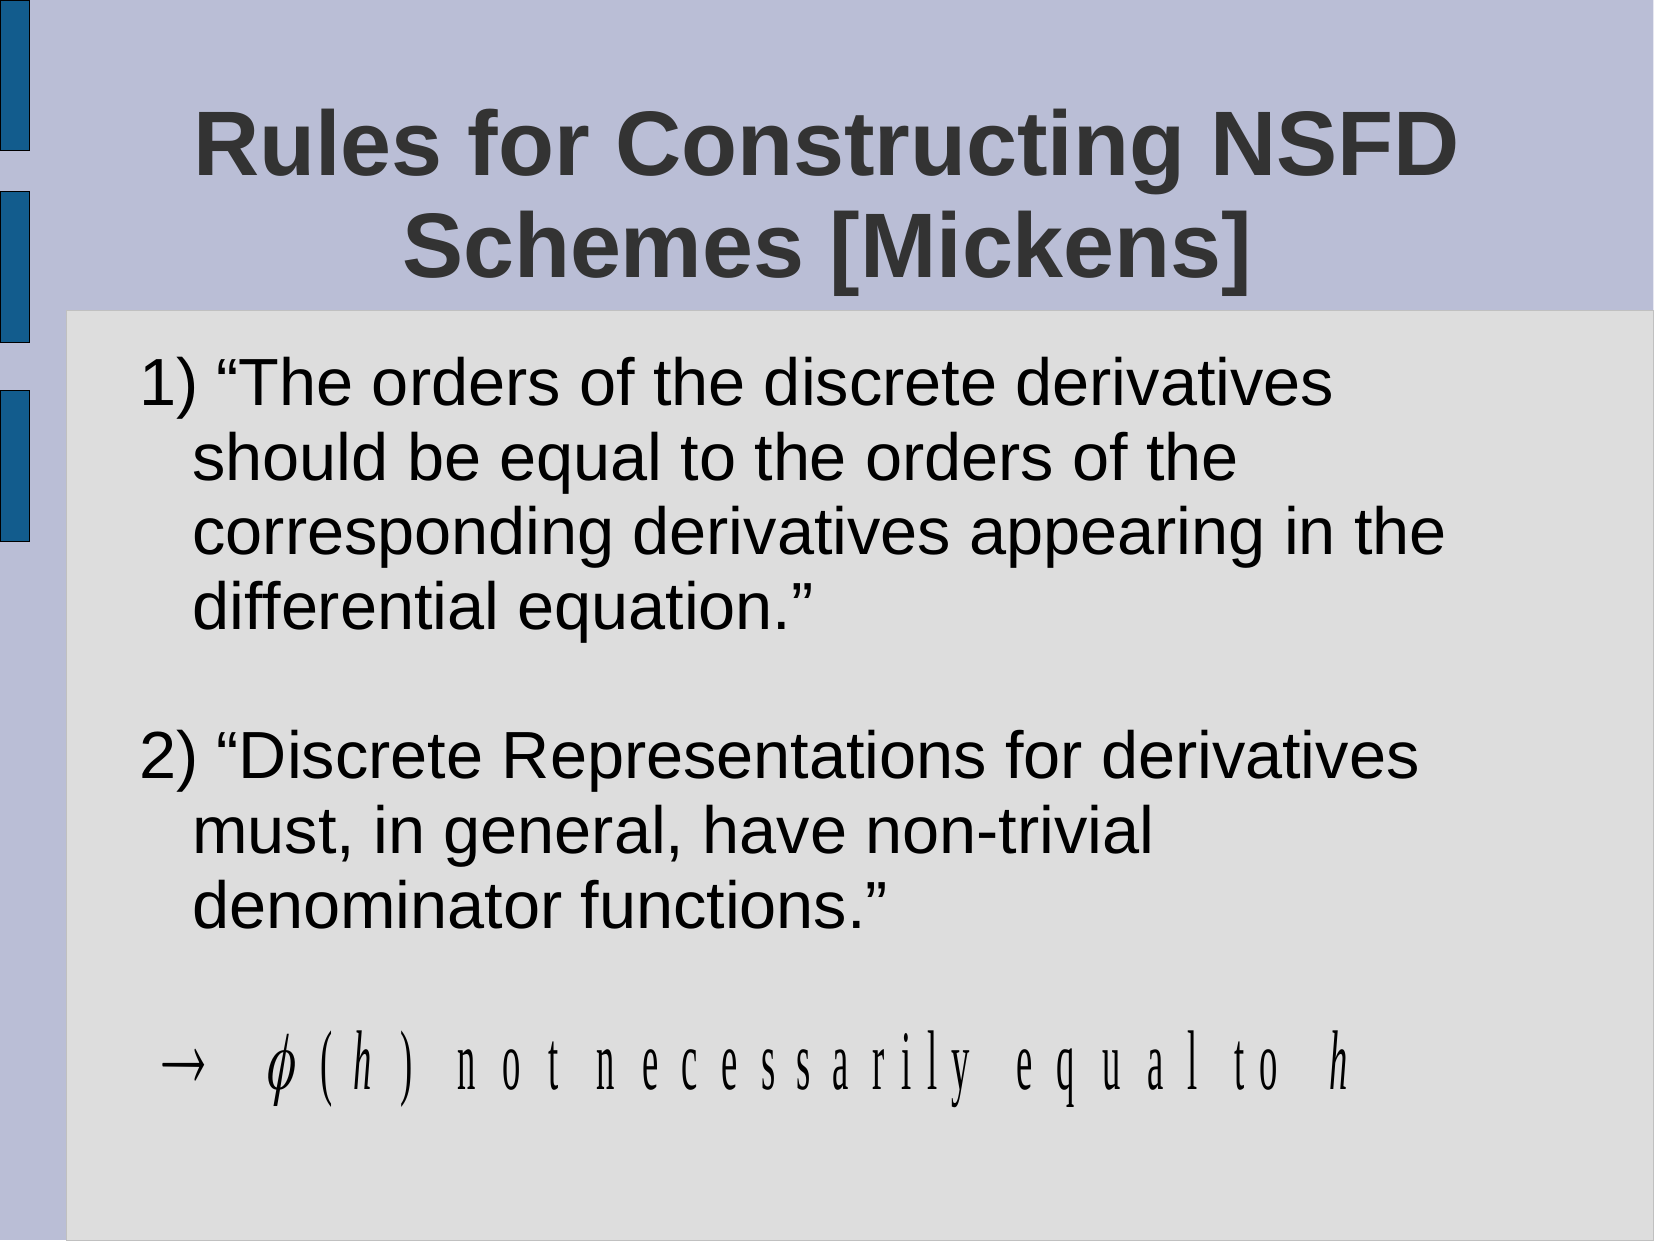

# Rules for Constructing NSFD Schemes [Mickens]
1) “The orders of the discrete derivatives should be equal to the orders of the corresponding derivatives appearing in the differential equation.”
2) “Discrete Representations for derivatives must, in general, have non-trivial denominator functions.”